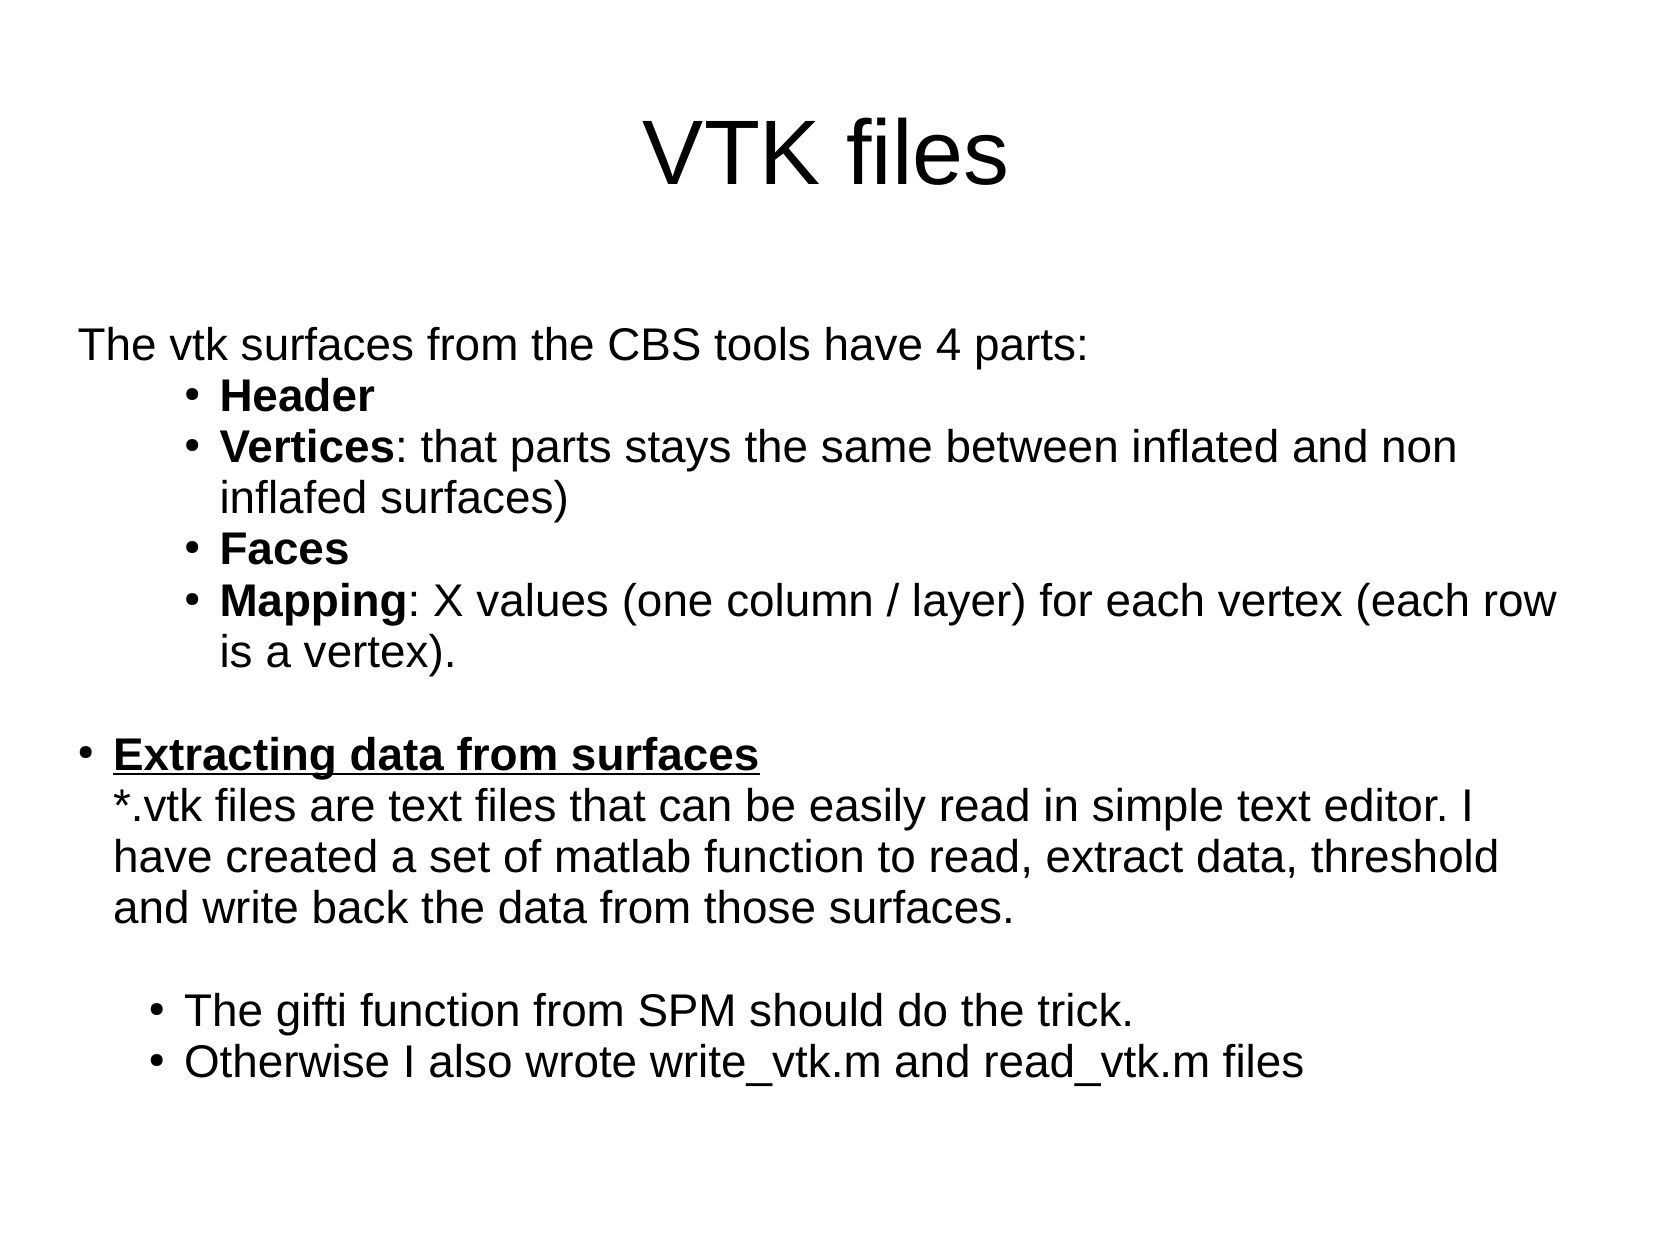

# VTK files
The vtk surfaces from the CBS tools have 4 parts:
Header
Vertices: that parts stays the same between inflated and non inflafed surfaces)
Faces
Mapping: X values (one column / layer) for each vertex (each row is a vertex).
Extracting data from surfaces
*.vtk files are text files that can be easily read in simple text editor. I have created a set of matlab function to read, extract data, threshold and write back the data from those surfaces.
The gifti function from SPM should do the trick.
Otherwise I also wrote write_vtk.m and read_vtk.m files